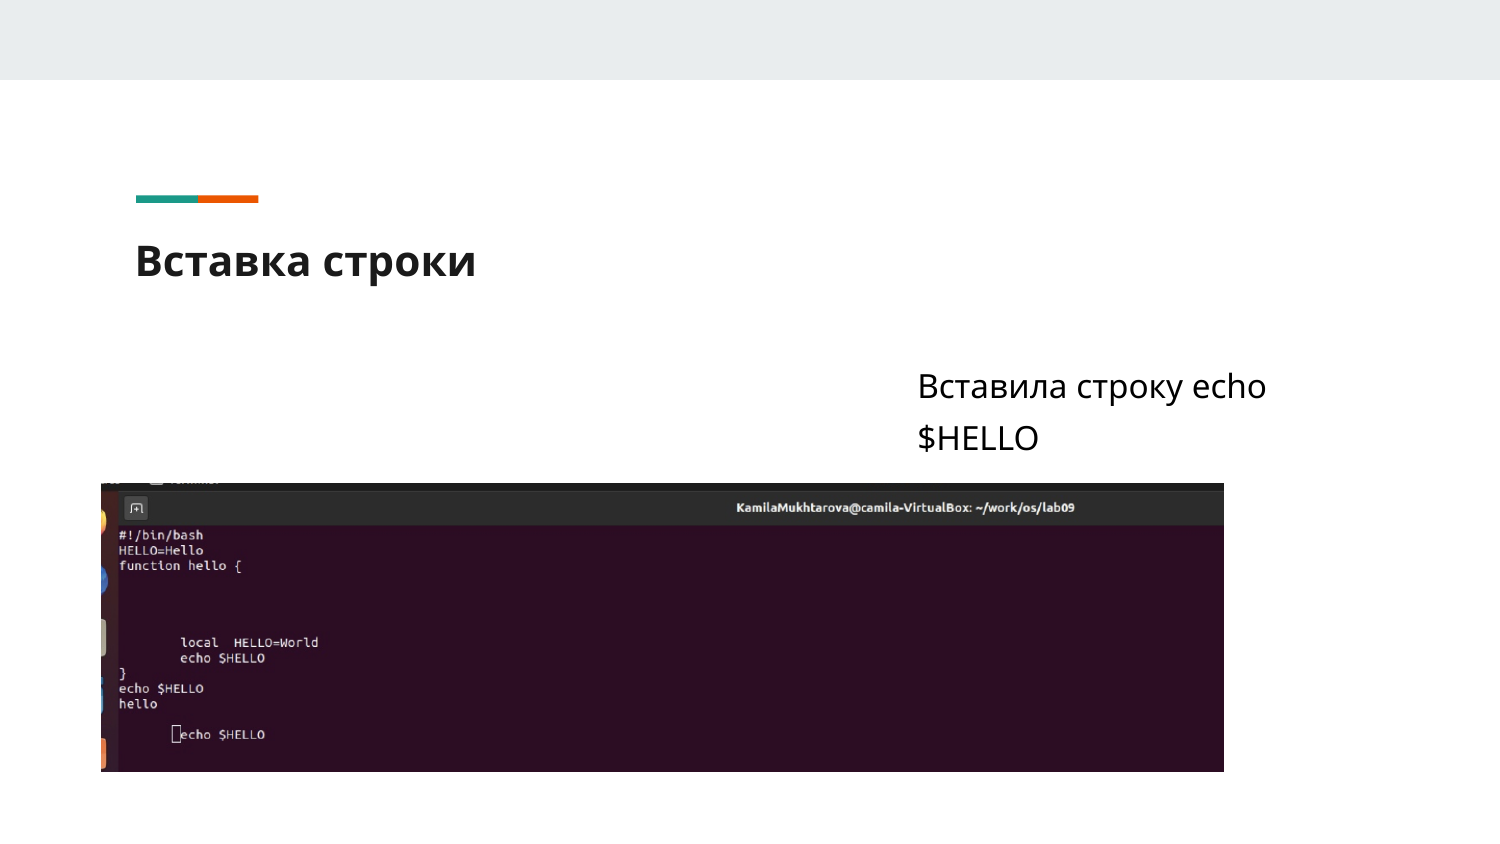

# Вставка строки
Вставила строку echo $HELLO